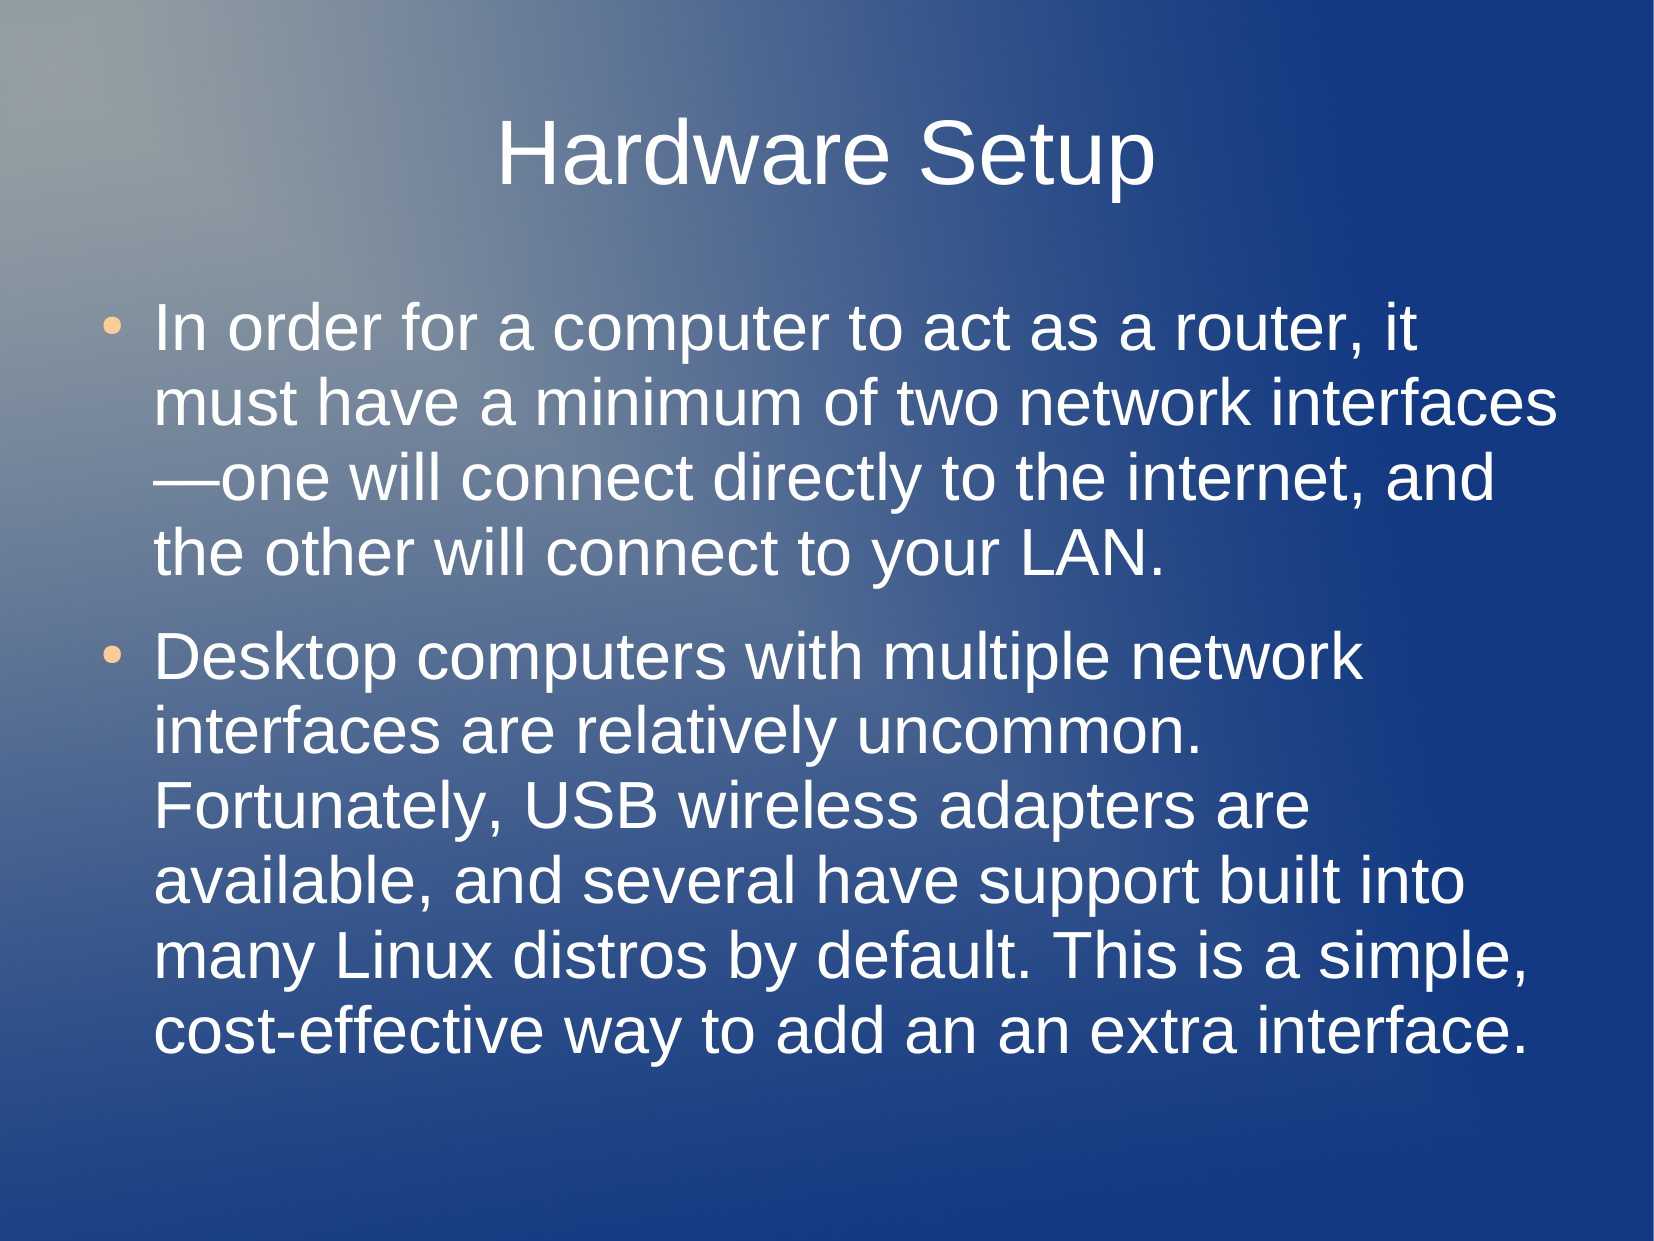

# Hardware Setup
In order for a computer to act as a router, it must have a minimum of two network interfaces—one will connect directly to the internet, and the other will connect to your LAN.
Desktop computers with multiple network interfaces are relatively uncommon. Fortunately, USB wireless adapters are available, and several have support built into many Linux distros by default. This is a simple, cost-effective way to add an an extra interface.